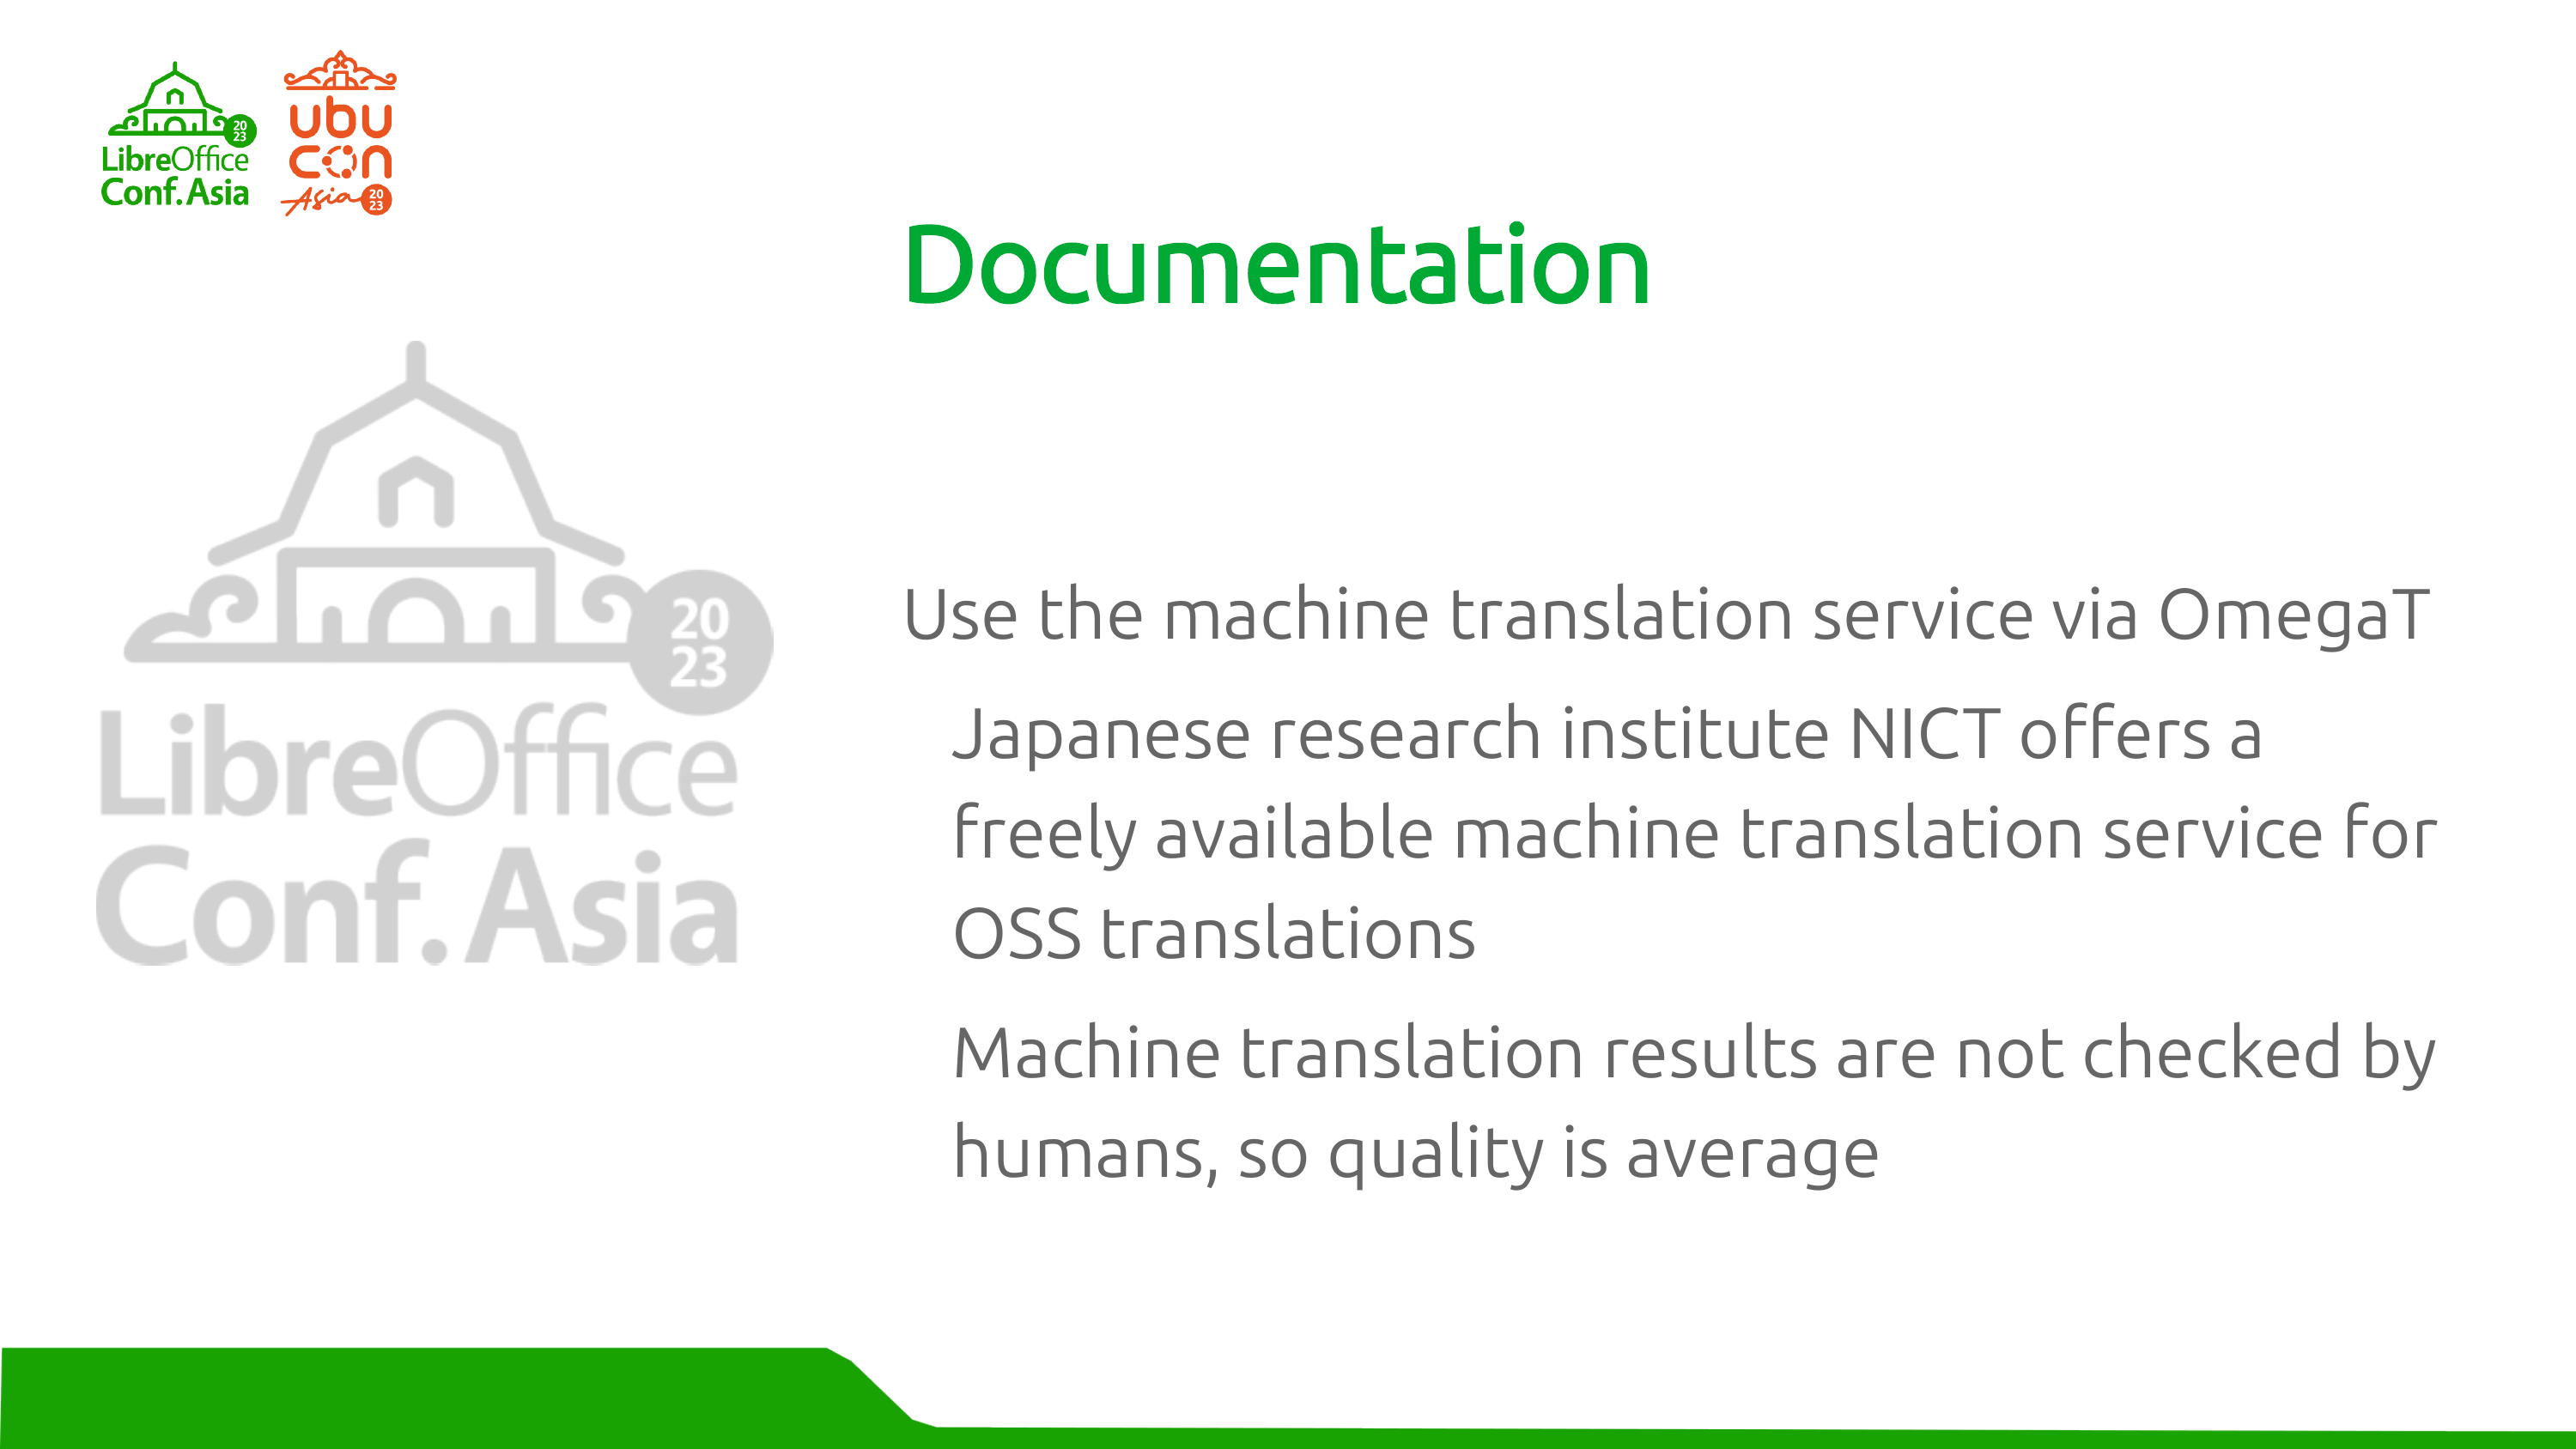

Documentation
# Use the machine translation service via OmegaT
Japanese research institute NICT offers a freely available machine translation service for OSS translations
Machine translation results are not checked by humans, so quality is average